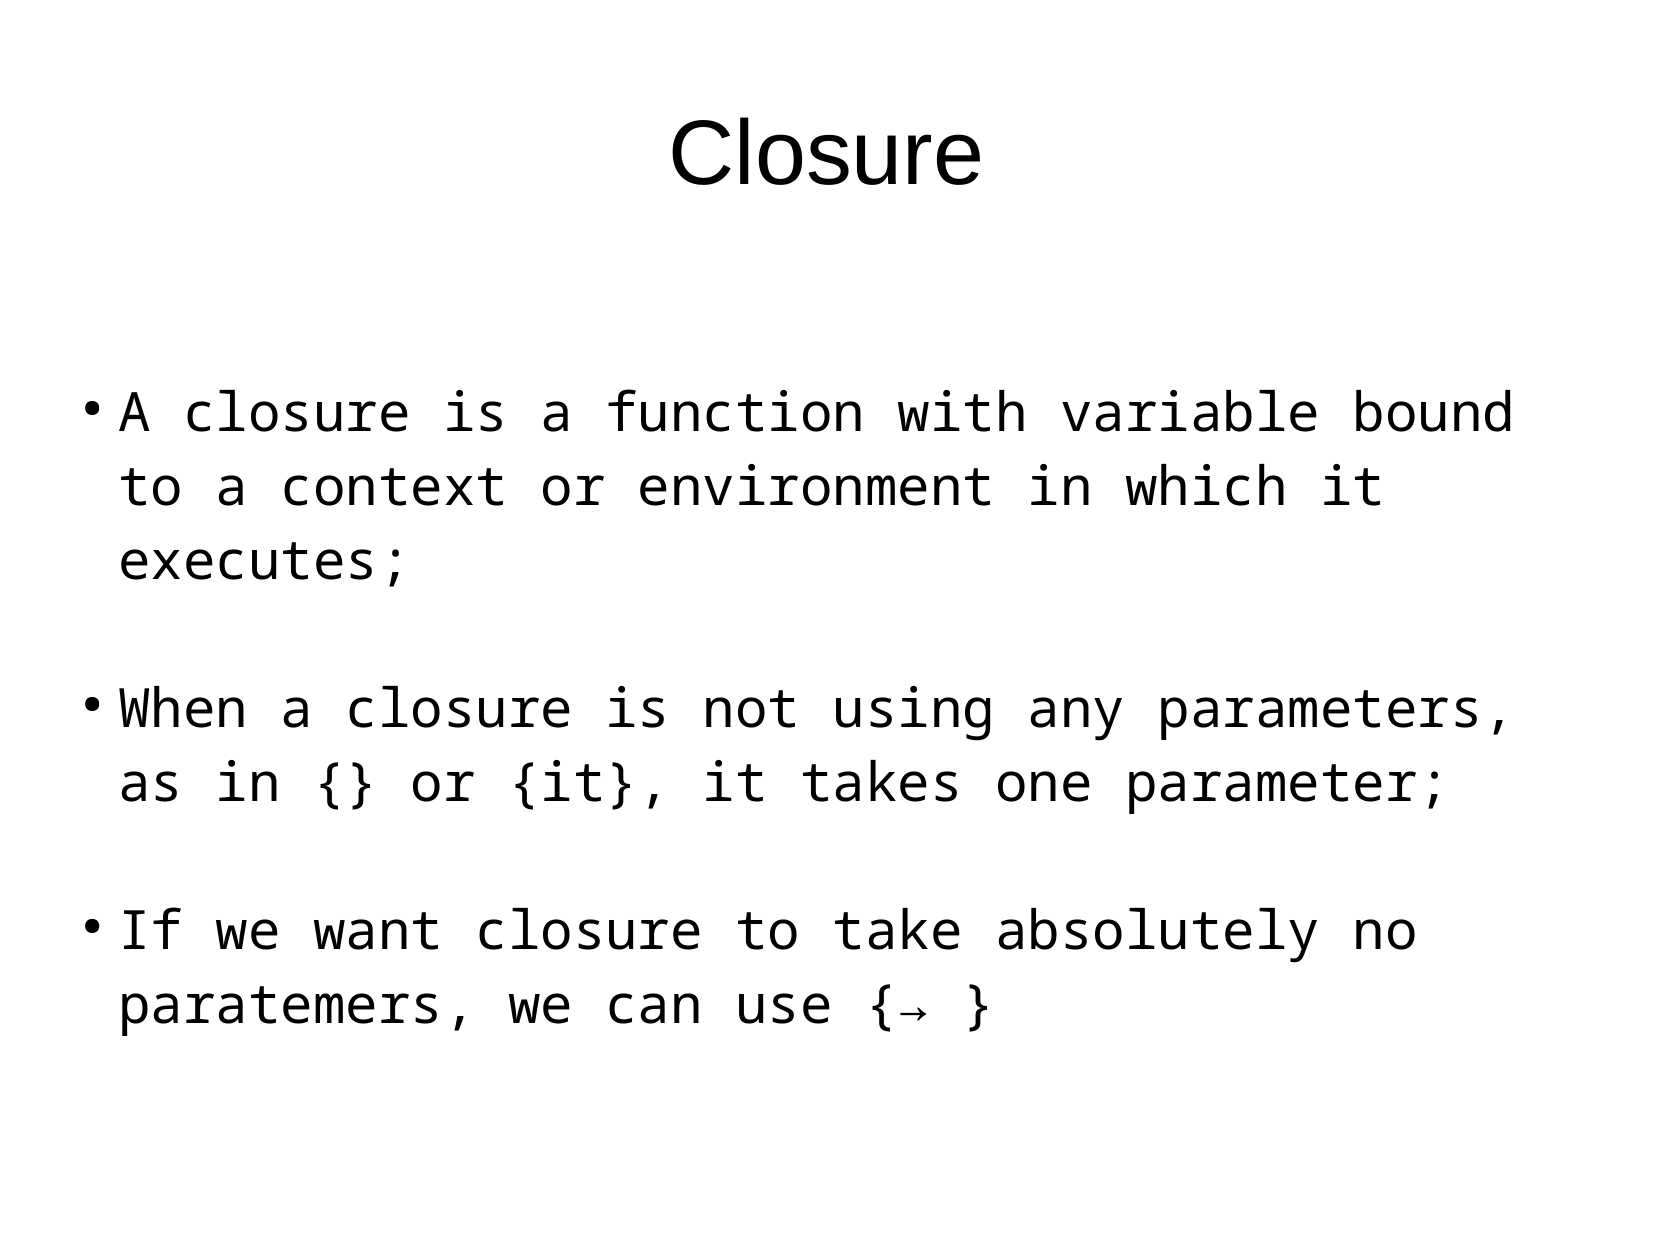

# Closure
A closure is a function with variable bound to a context or environment in which it executes;
When a closure is not using any parameters, as in {} or {it}, it takes one parameter;
If we want closure to take absolutely no paratemers, we can use {→ }